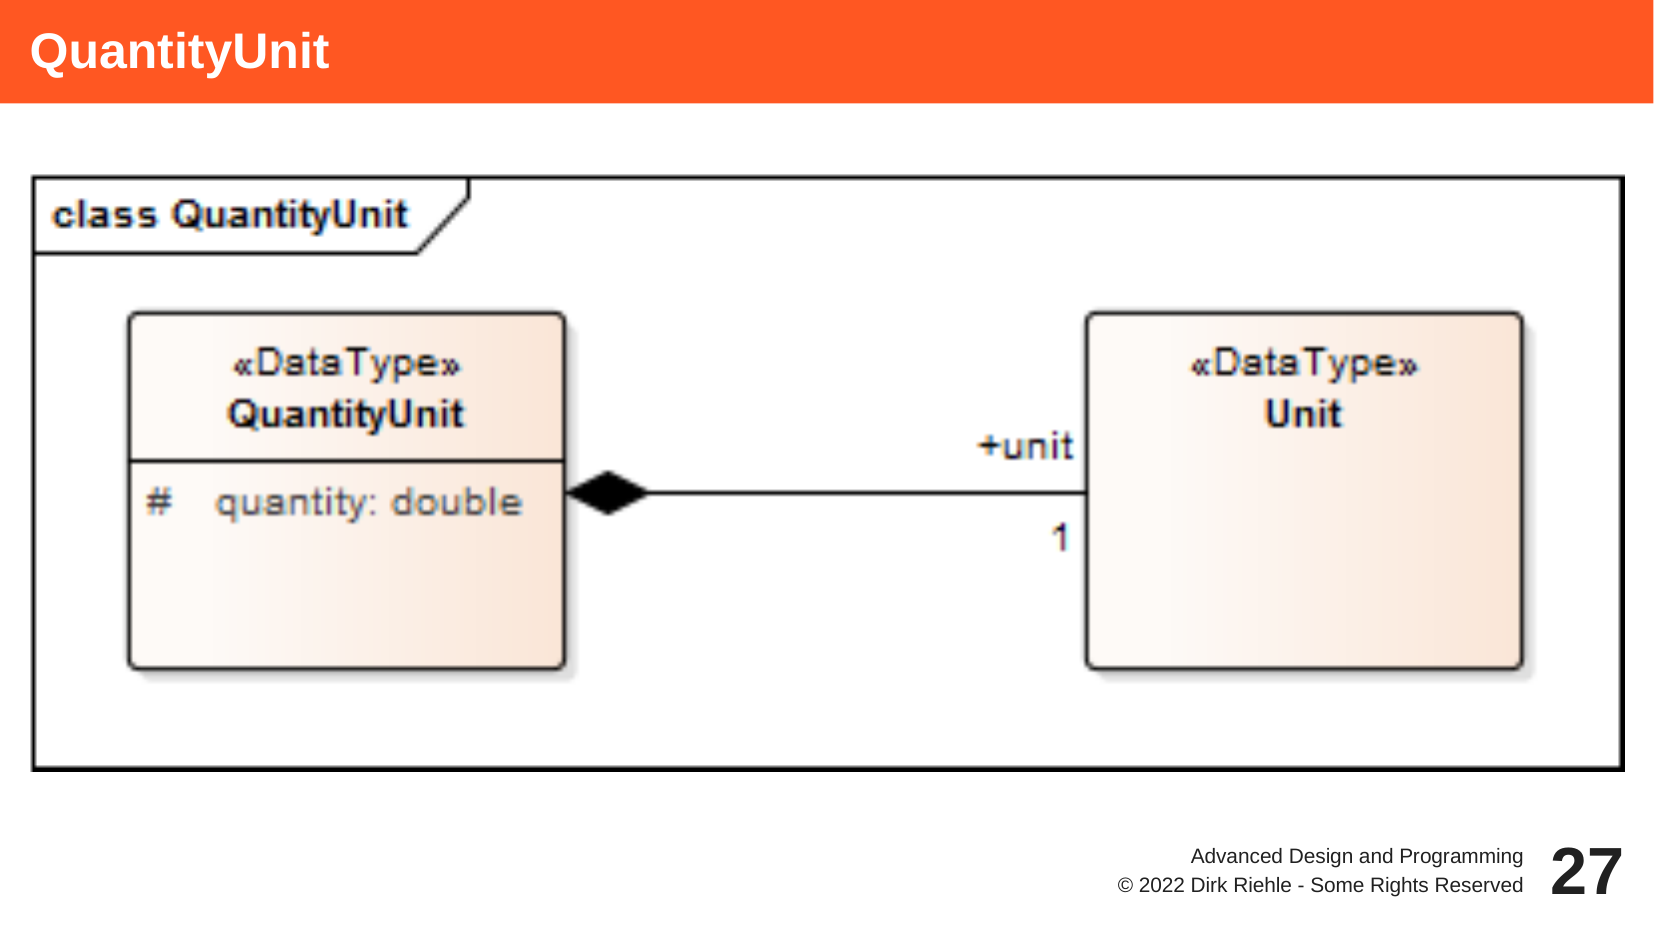

# QuantityUnit
Advanced Design and Programming
27
© 2022 Dirk Riehle - Some Rights Reserved